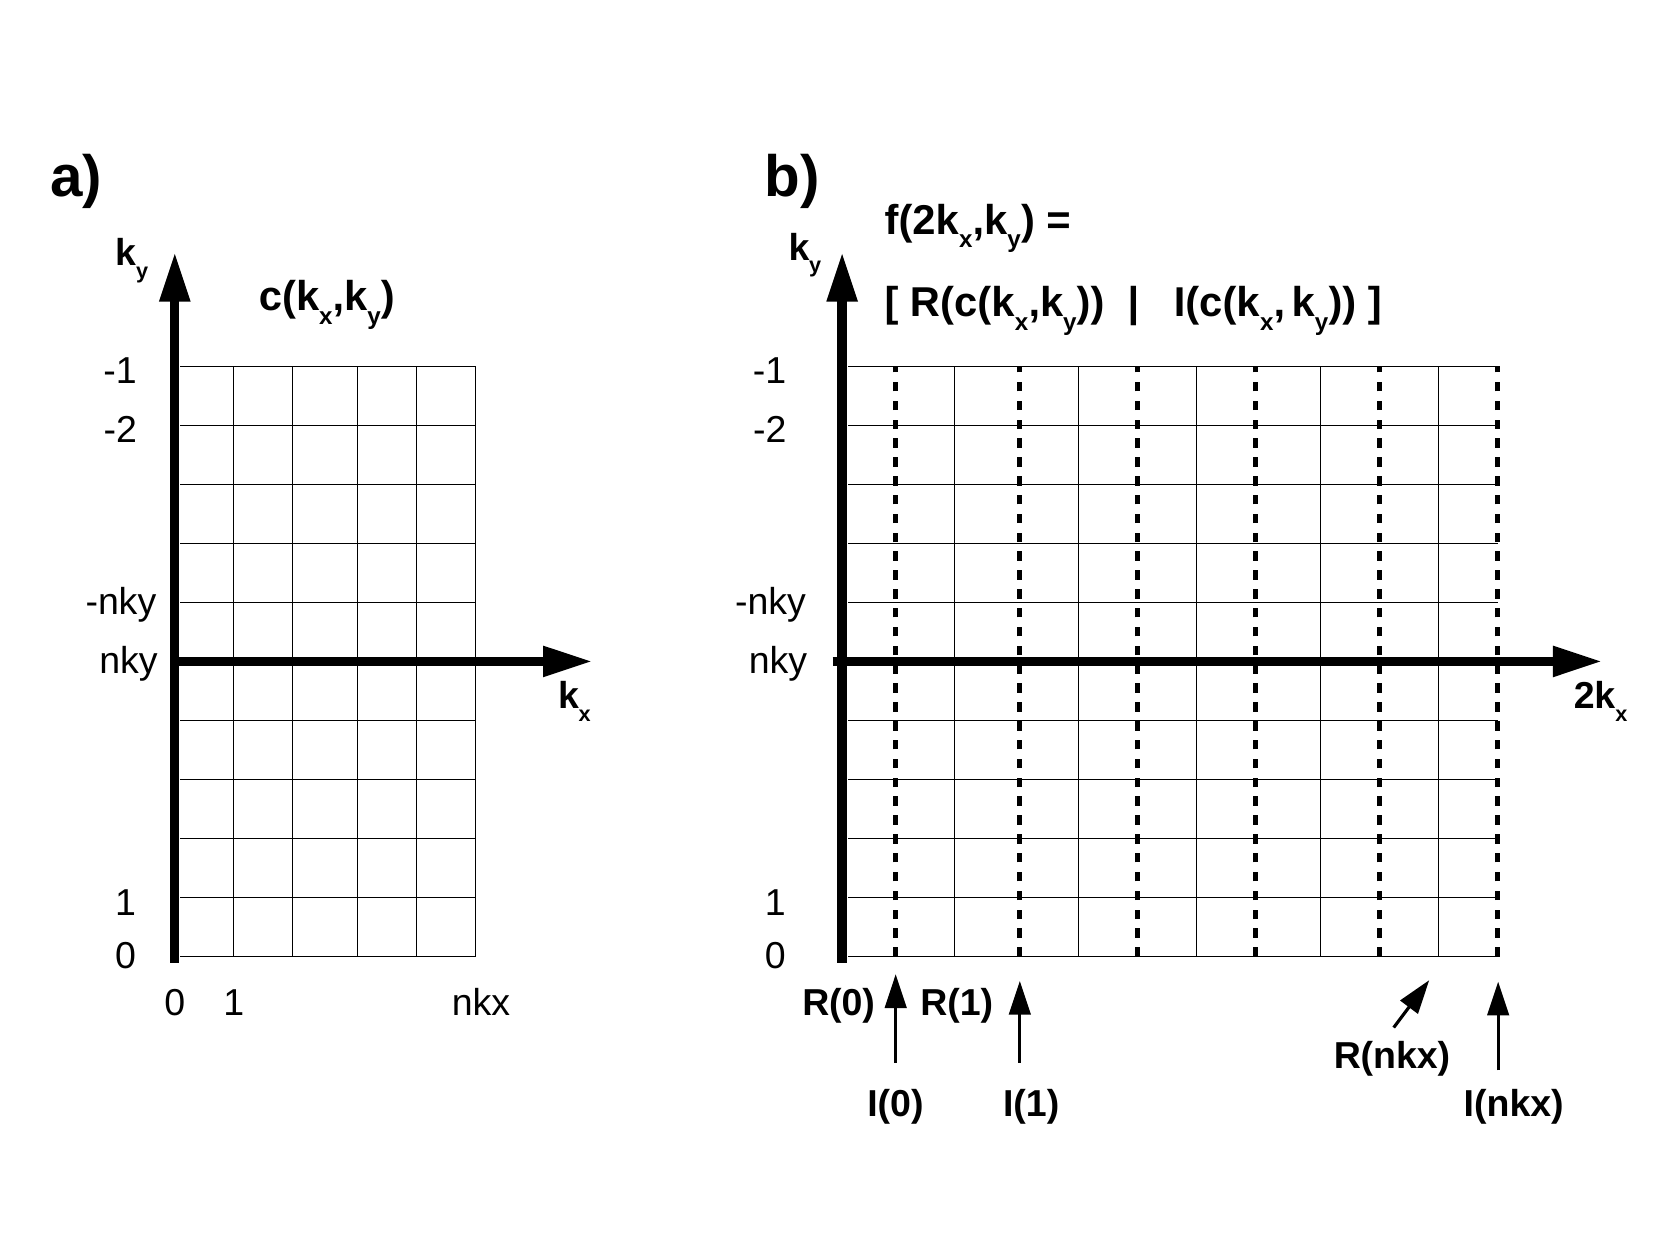

a)
b)
f(2kx,ky) =
ky
ky
c(kx,ky)
[ R(c(kx,ky)) | I(c(kx, ky)) ]
-1
-1
-2
-2
-nky
-nky
nky
nky
kx
2kx
1
1
0
0
0
1
nkx
R(0)
R(1)
R(nkx)
I(0)
I(1)
I(nkx)